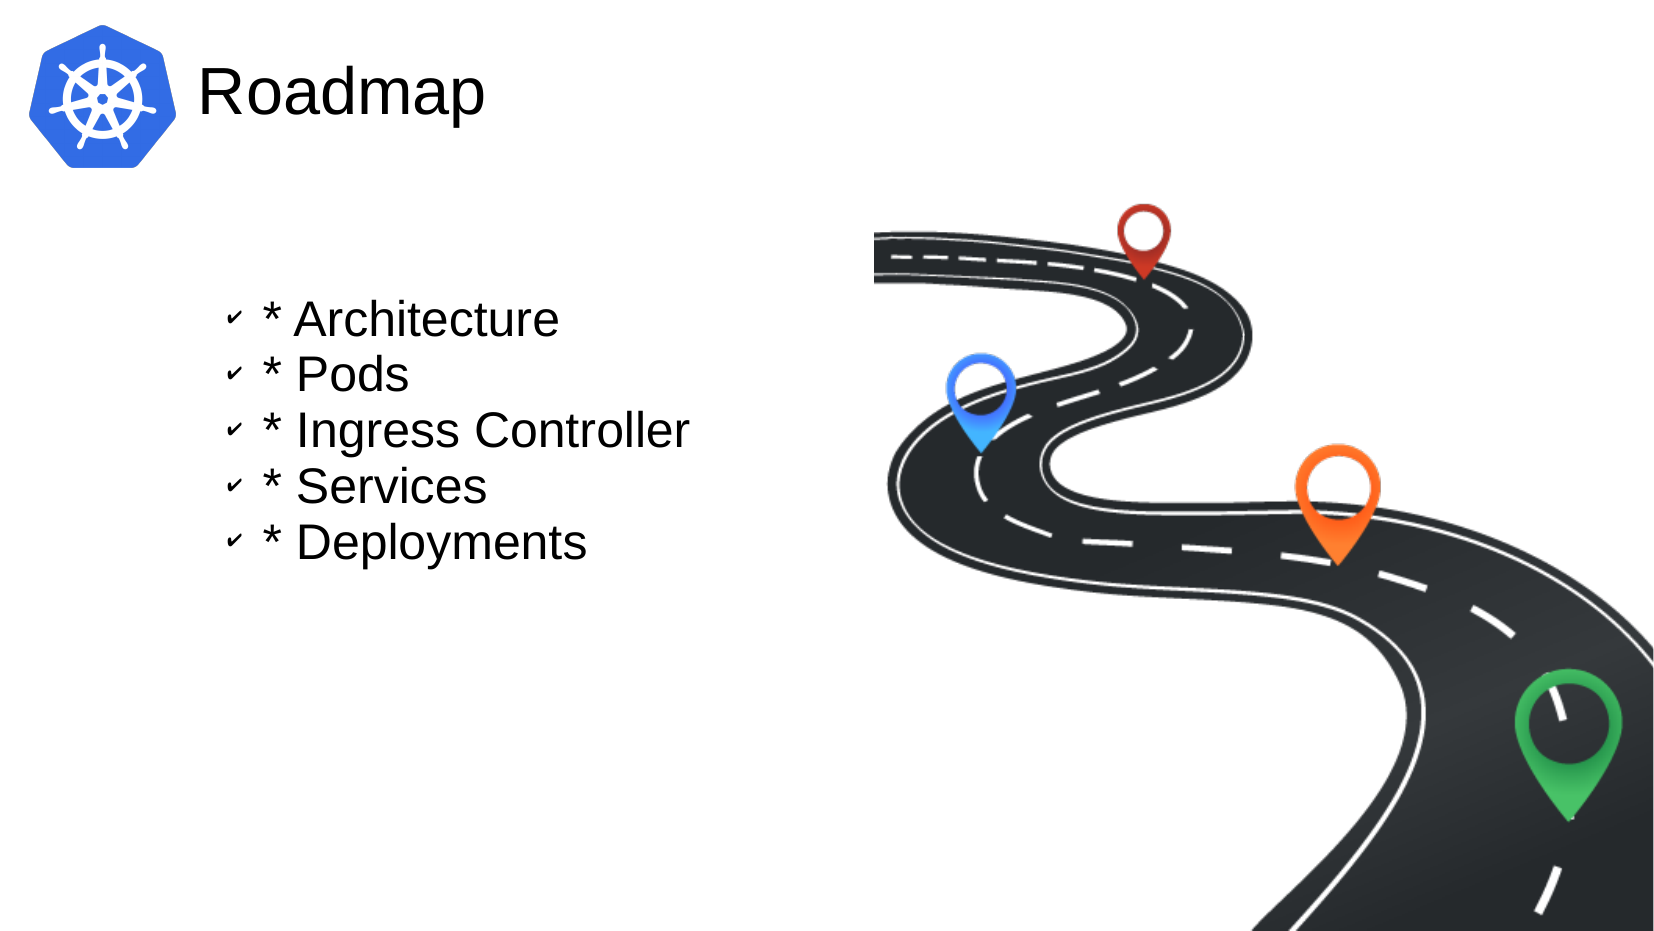

Roadmap
* Architecture
* Pods
* Ingress Controller
* Services
* Deployments